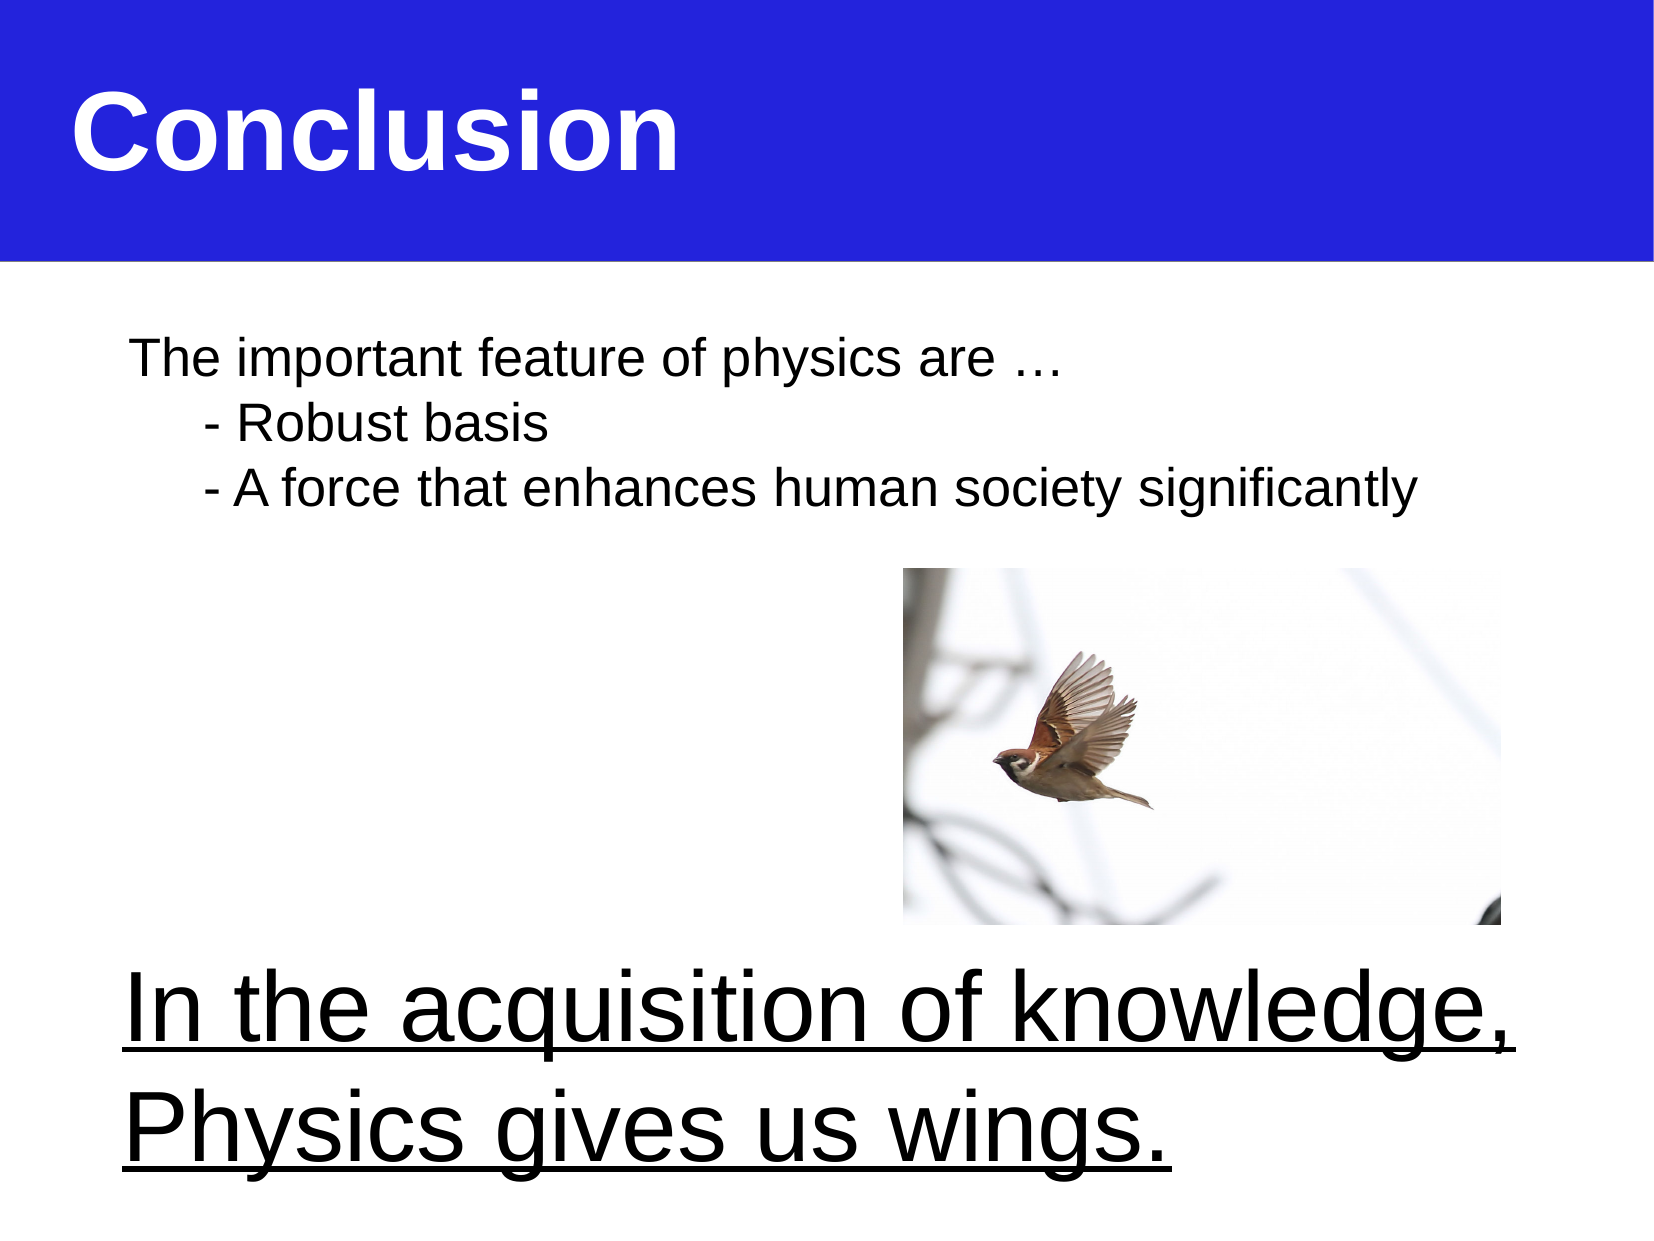

# Conclusion
The important feature of physics are …
	- Robust basis
	- A force that enhances human society significantly
In the acquisition of knowledge,
Physics gives us wings.